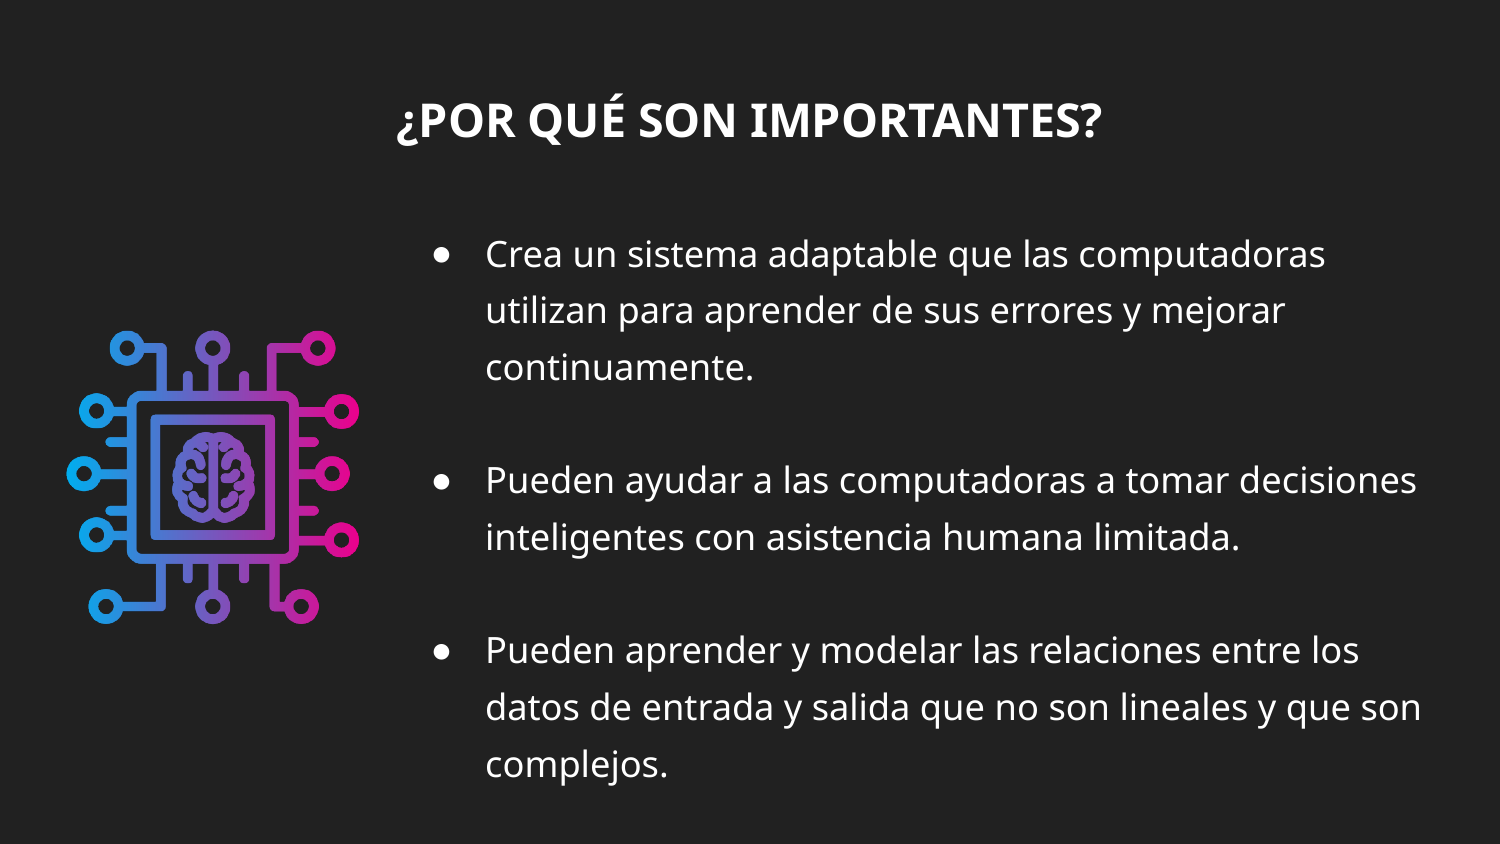

# ¿POR QUÉ SON IMPORTANTES?
Crea un sistema adaptable que las computadoras utilizan para aprender de sus errores y mejorar continuamente.
Pueden ayudar a las computadoras a tomar decisiones inteligentes con asistencia humana limitada.
Pueden aprender y modelar las relaciones entre los datos de entrada y salida que no son lineales y que son complejos.